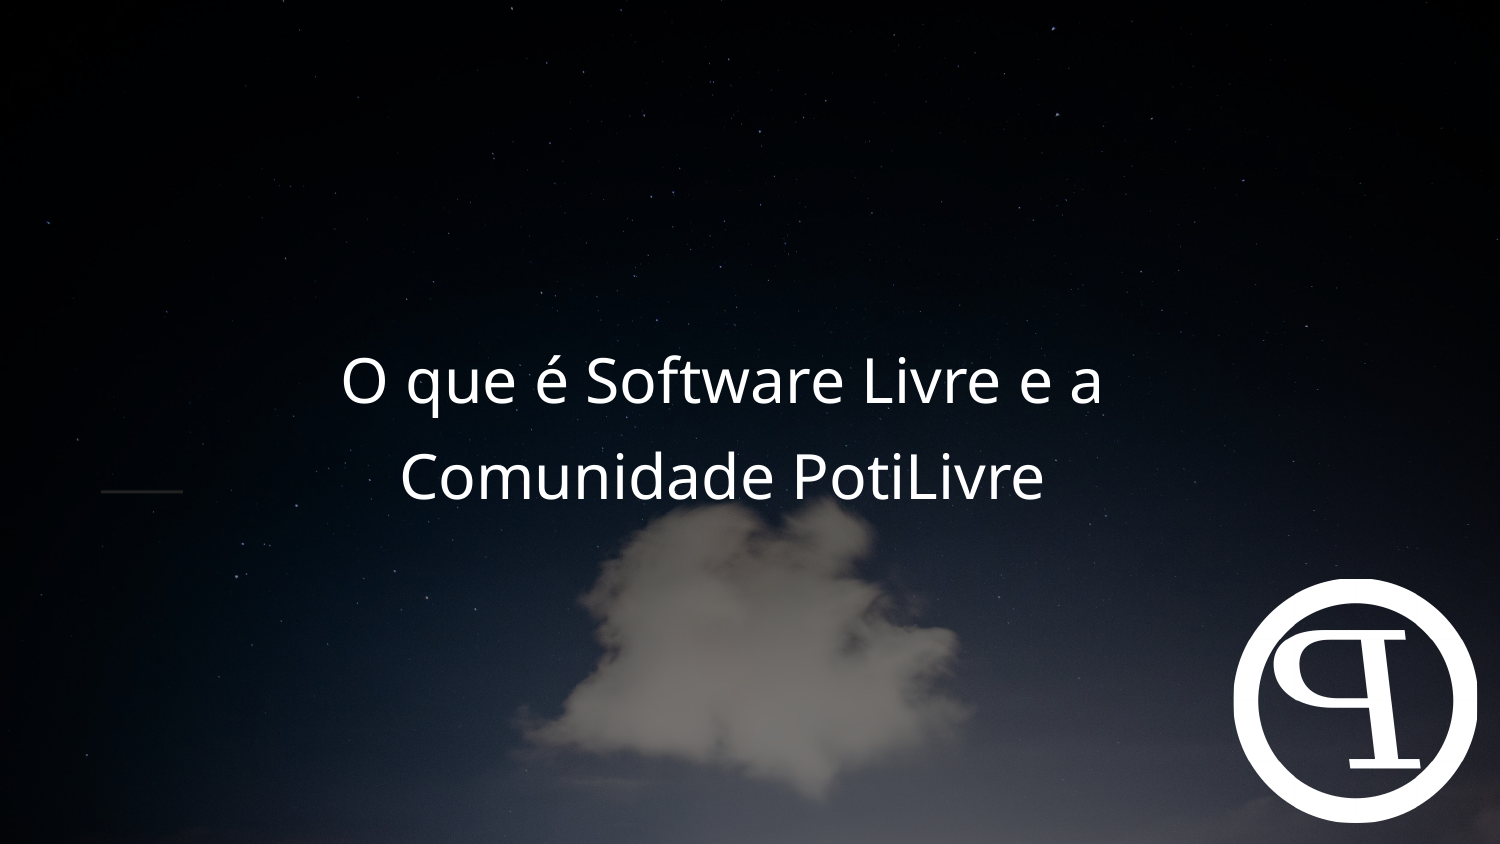

# O que é Software Livre e a Comunidade PotiLivre